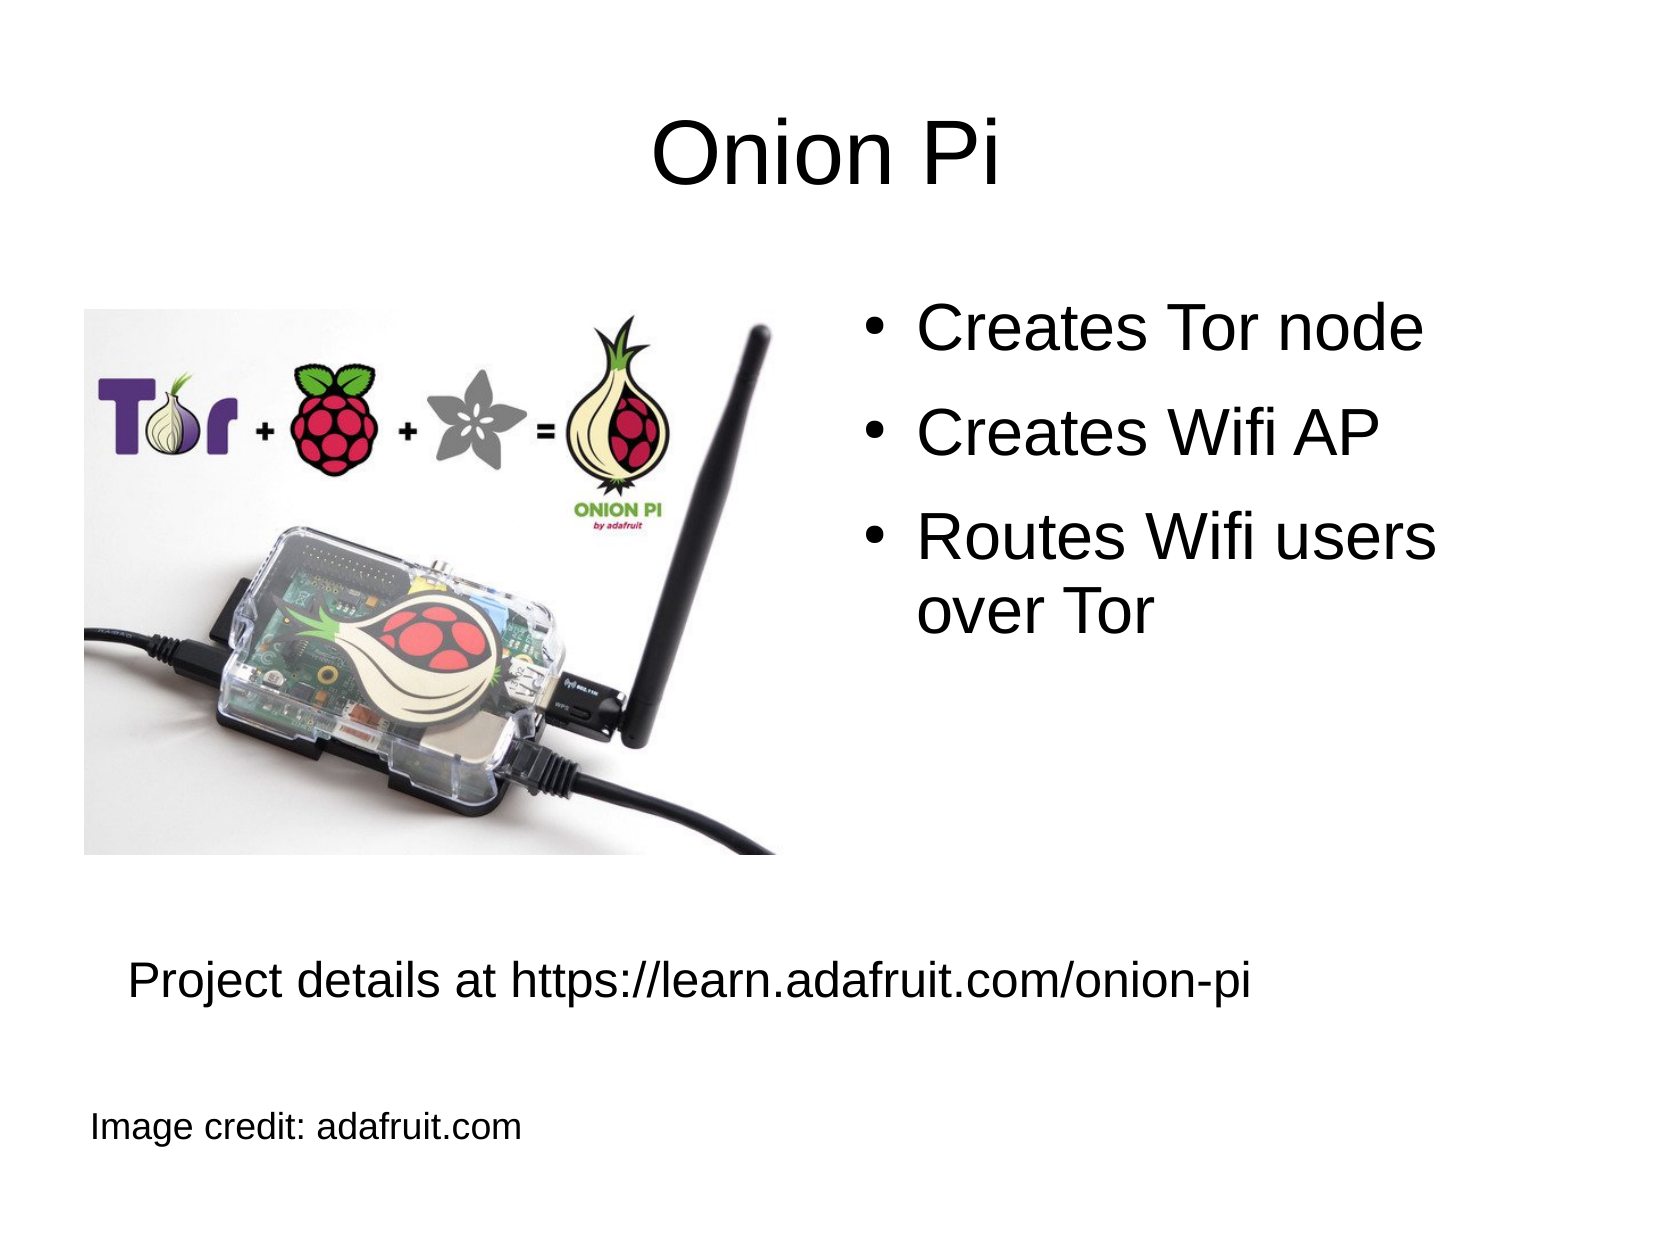

# Onion Pi
Creates Tor node
Creates Wifi AP
Routes Wifi users over Tor
Project details at https://learn.adafruit.com/onion-pi
Image credit: adafruit.com